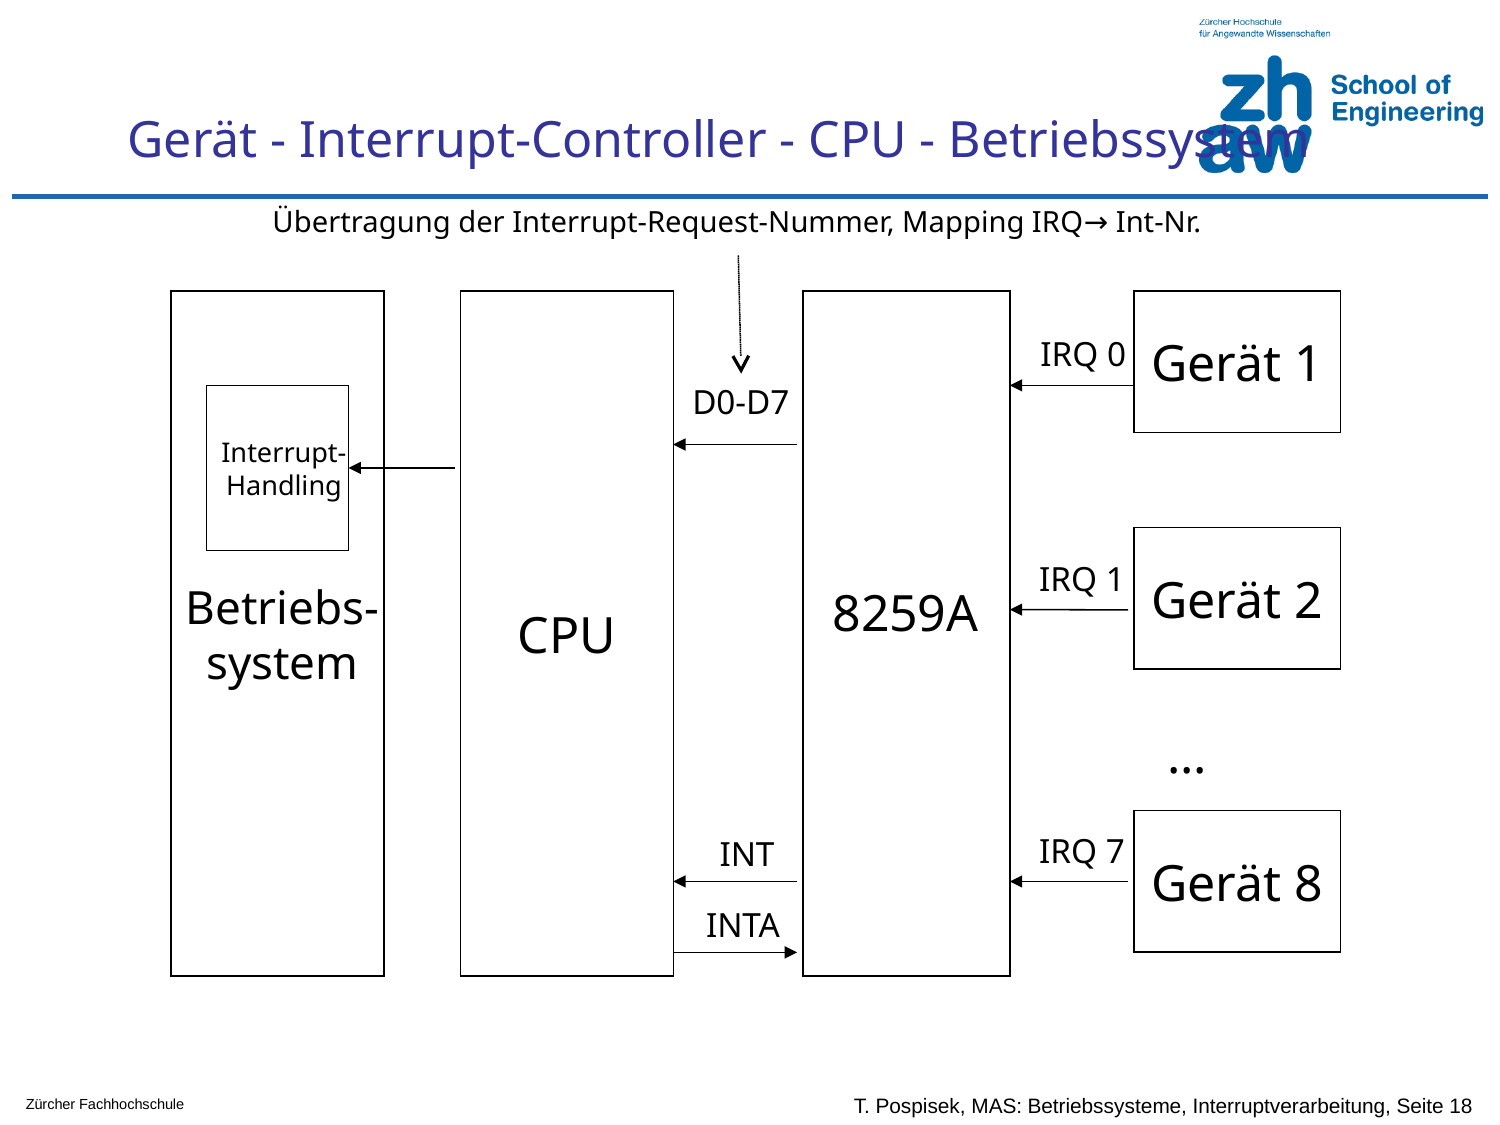

# Gerät - Interrupt-Controller - CPU - Betriebssystem
Übertragung der Interrupt-Request-Nummer, Mapping IRQ→ Int-Nr.
Betriebs-
system
CPU
Gerät 1
IRQ 0
D0-D7
Interrupt-
Handling
Gerät 2
IRQ 1
8259A
...
Gerät 8
IRQ 7
INT
INTA